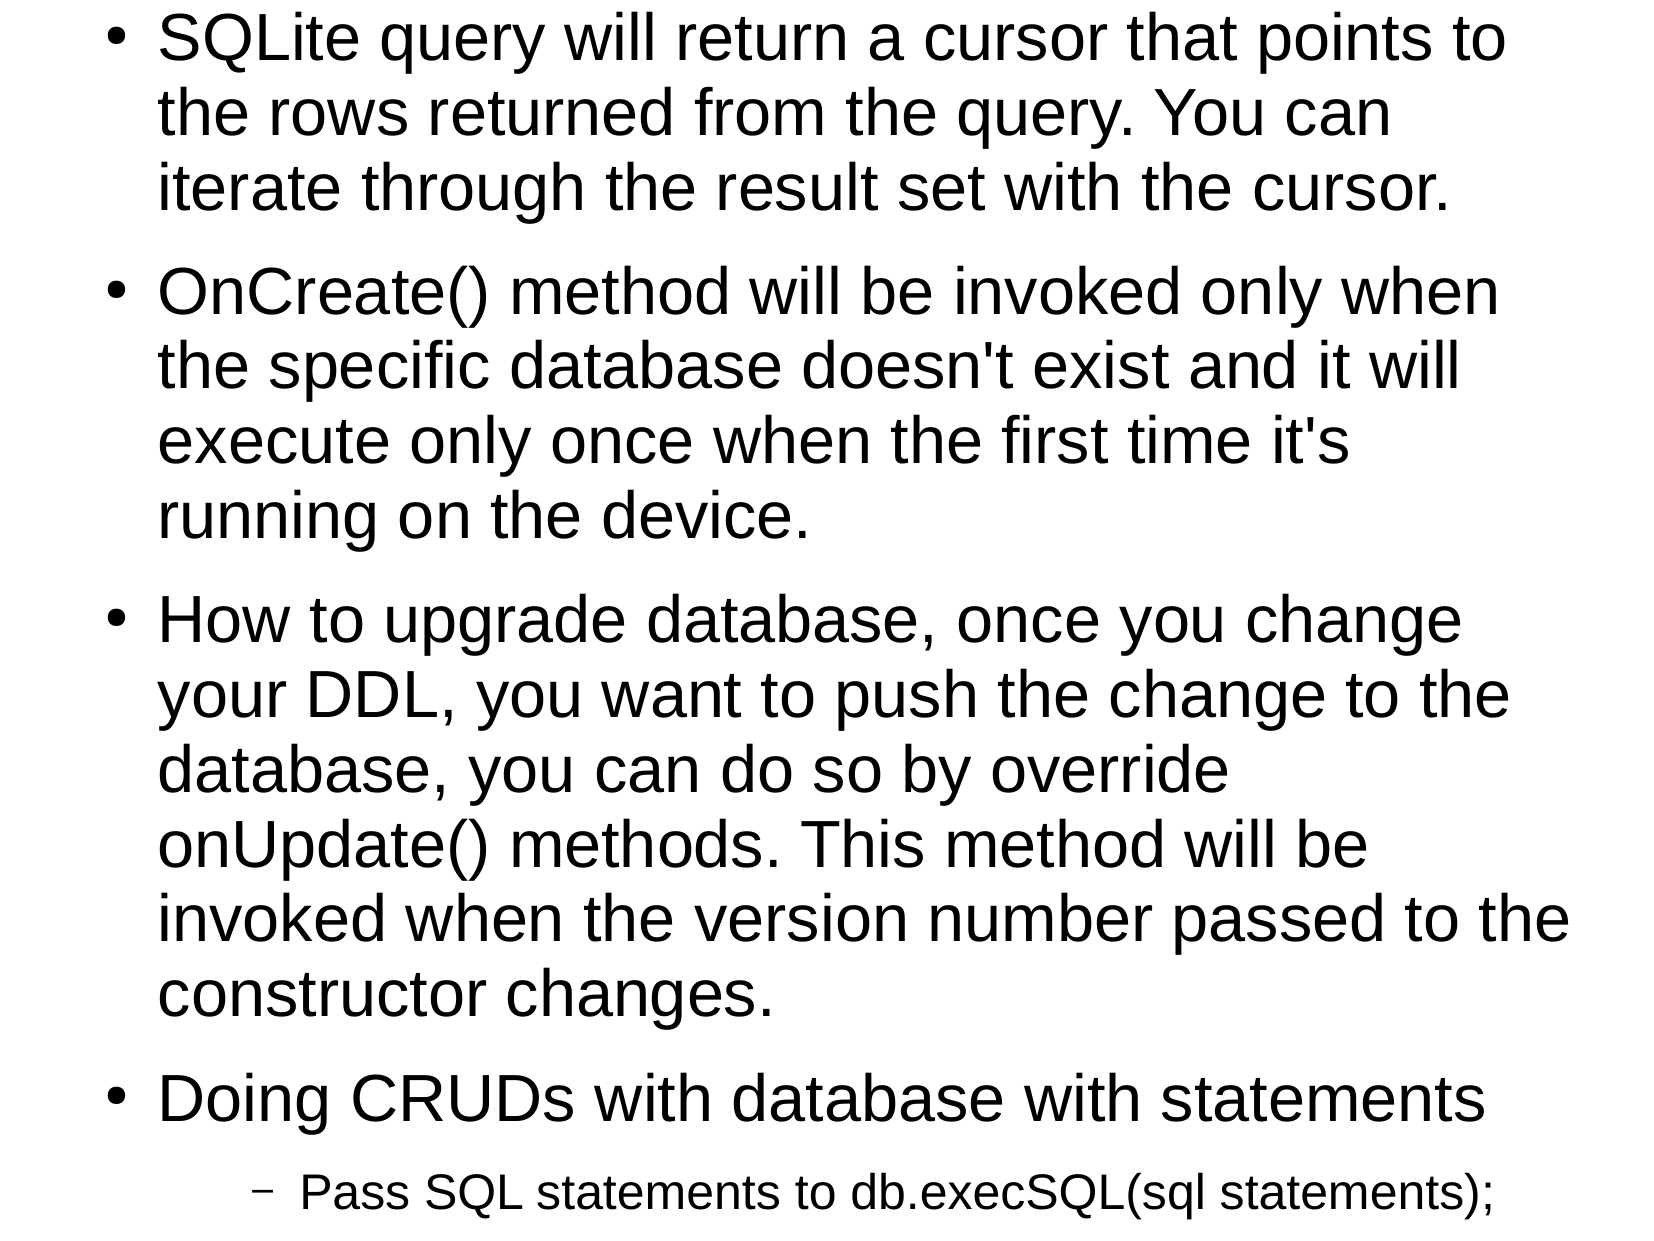

# SQLite query will return a cursor that points to the rows returned from the query. You can iterate through the result set with the cursor.
OnCreate() method will be invoked only when the specific database doesn't exist and it will execute only once when the first time it's running on the device.
How to upgrade database, once you change your DDL, you want to push the change to the database, you can do so by override onUpdate() methods. This method will be invoked when the version number passed to the constructor changes.
Doing CRUDs with database with statements
Pass SQL statements to db.execSQL(sql statements);